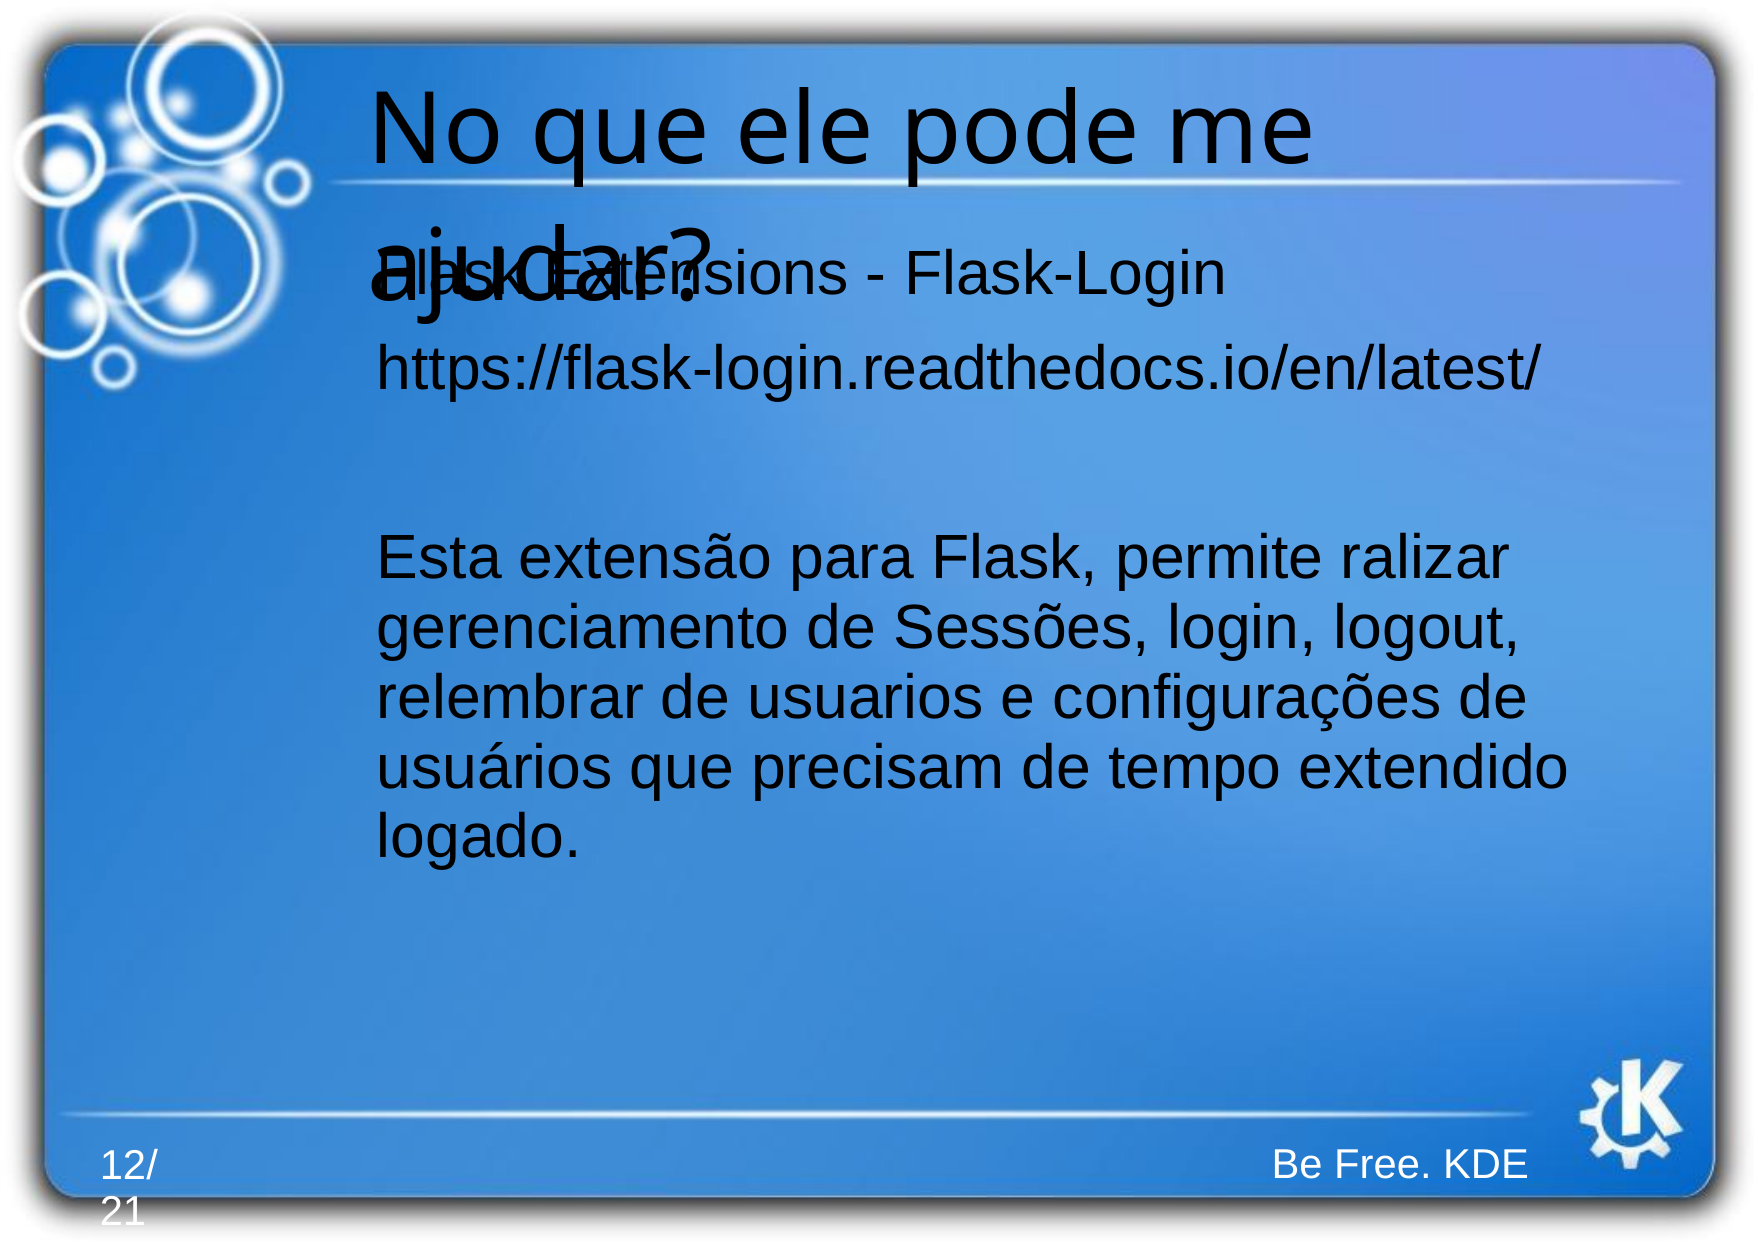

No que ele pode me ajudar?
Flask Extensions - Flask-Login
https://flask-login.readthedocs.io/en/latest/
Esta extensão para Flask, permite ralizar gerenciamento de Sessões, login, logout, relembrar de usuarios e configurações de usuários que precisam de tempo extendido logado.